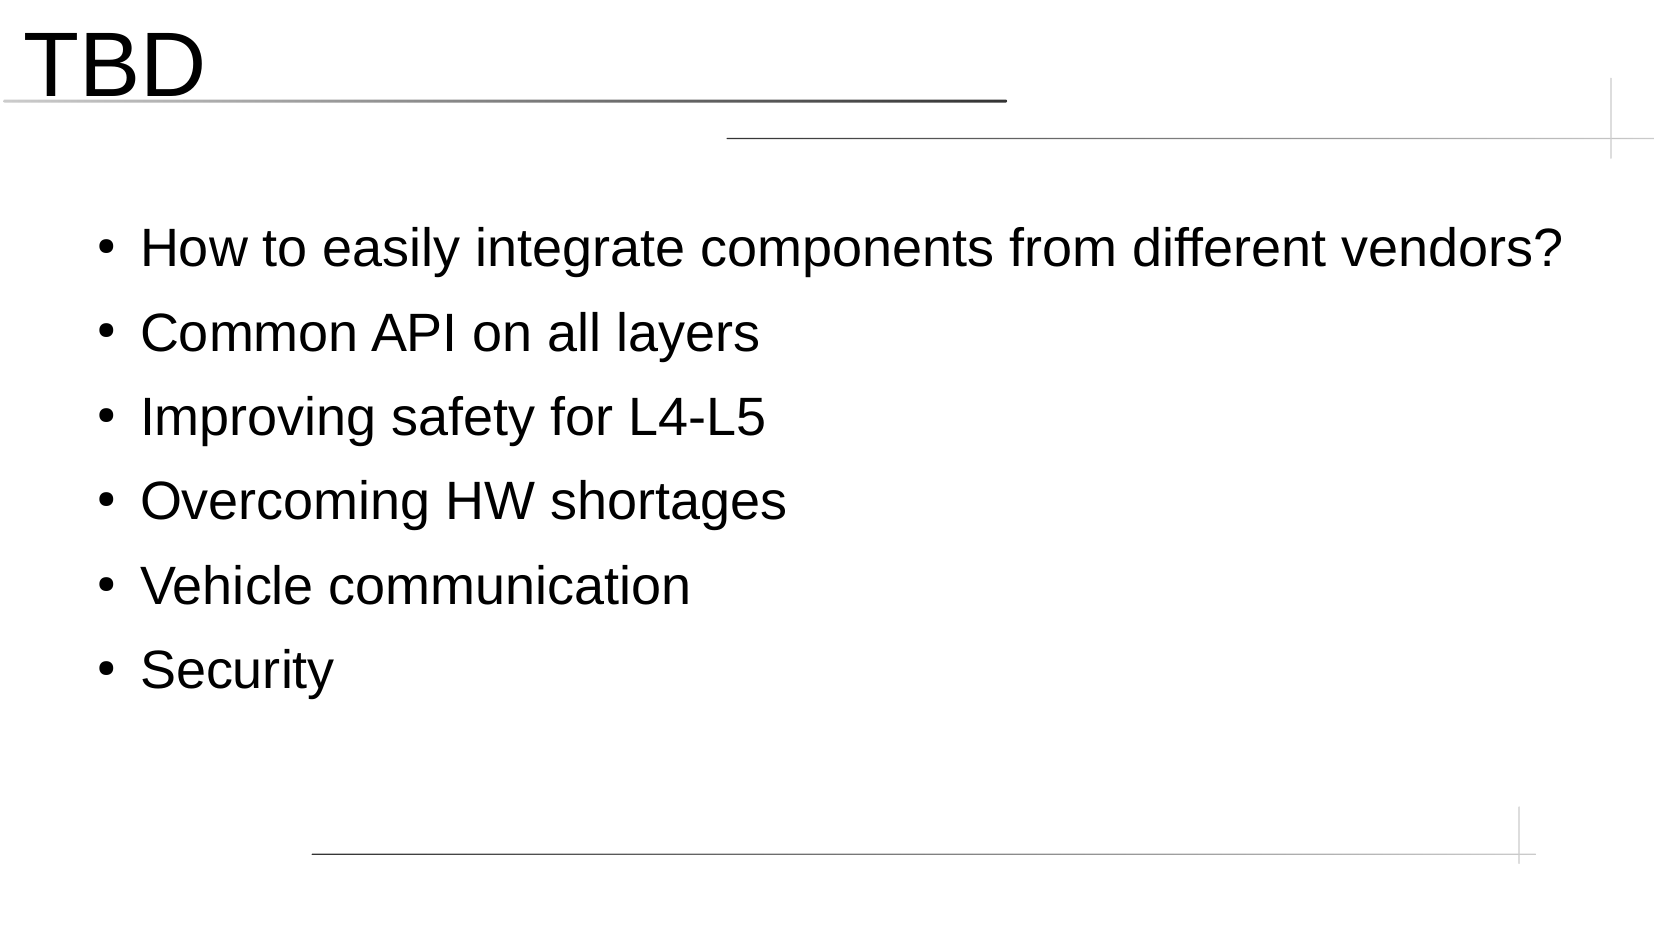

# TBD
How to easily integrate components from different vendors?
Common API on all layers
Improving safety for L4-L5
Overcoming HW shortages
Vehicle communication
Security